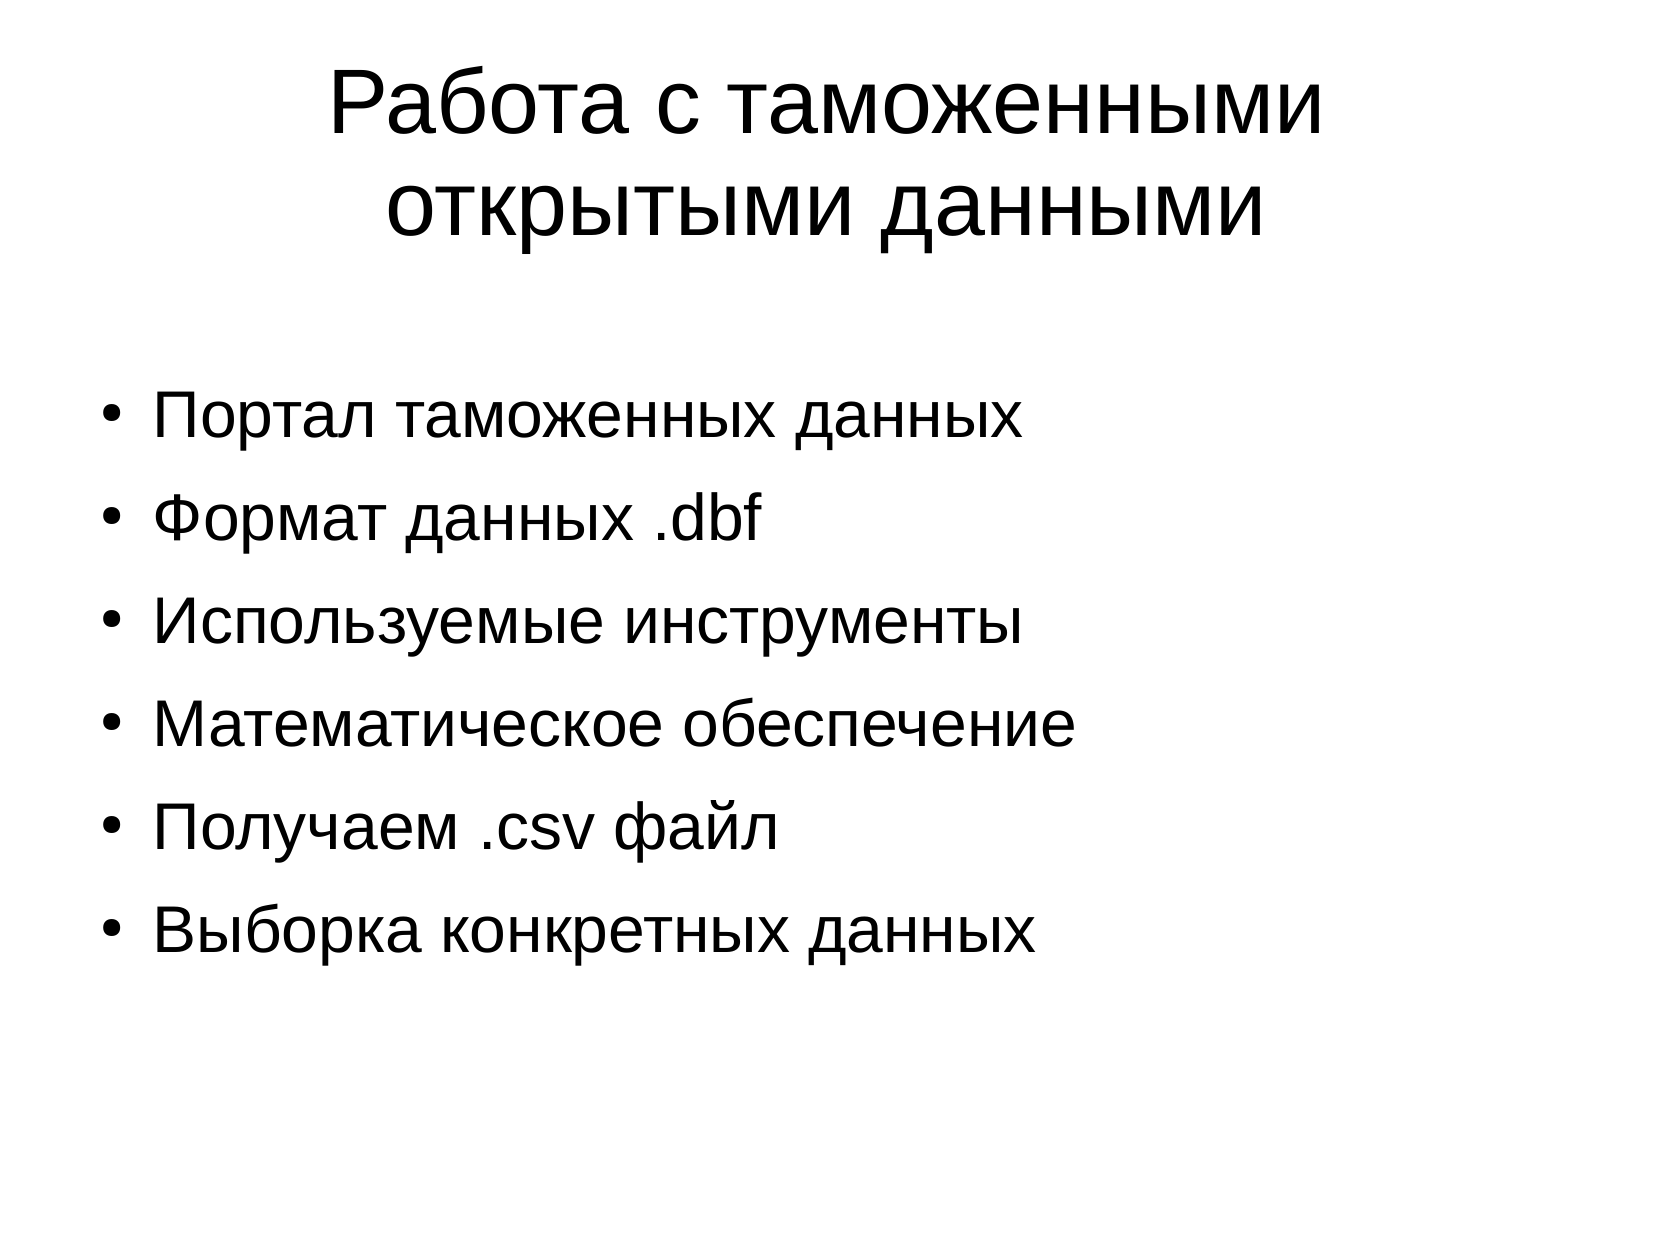

# Работа с таможенными открытыми данными
Портал таможенных данных
Формат данных .dbf
Используемые инструменты
Математическое обеспечение
Получаем .csv файл
Выборка конкретных данных